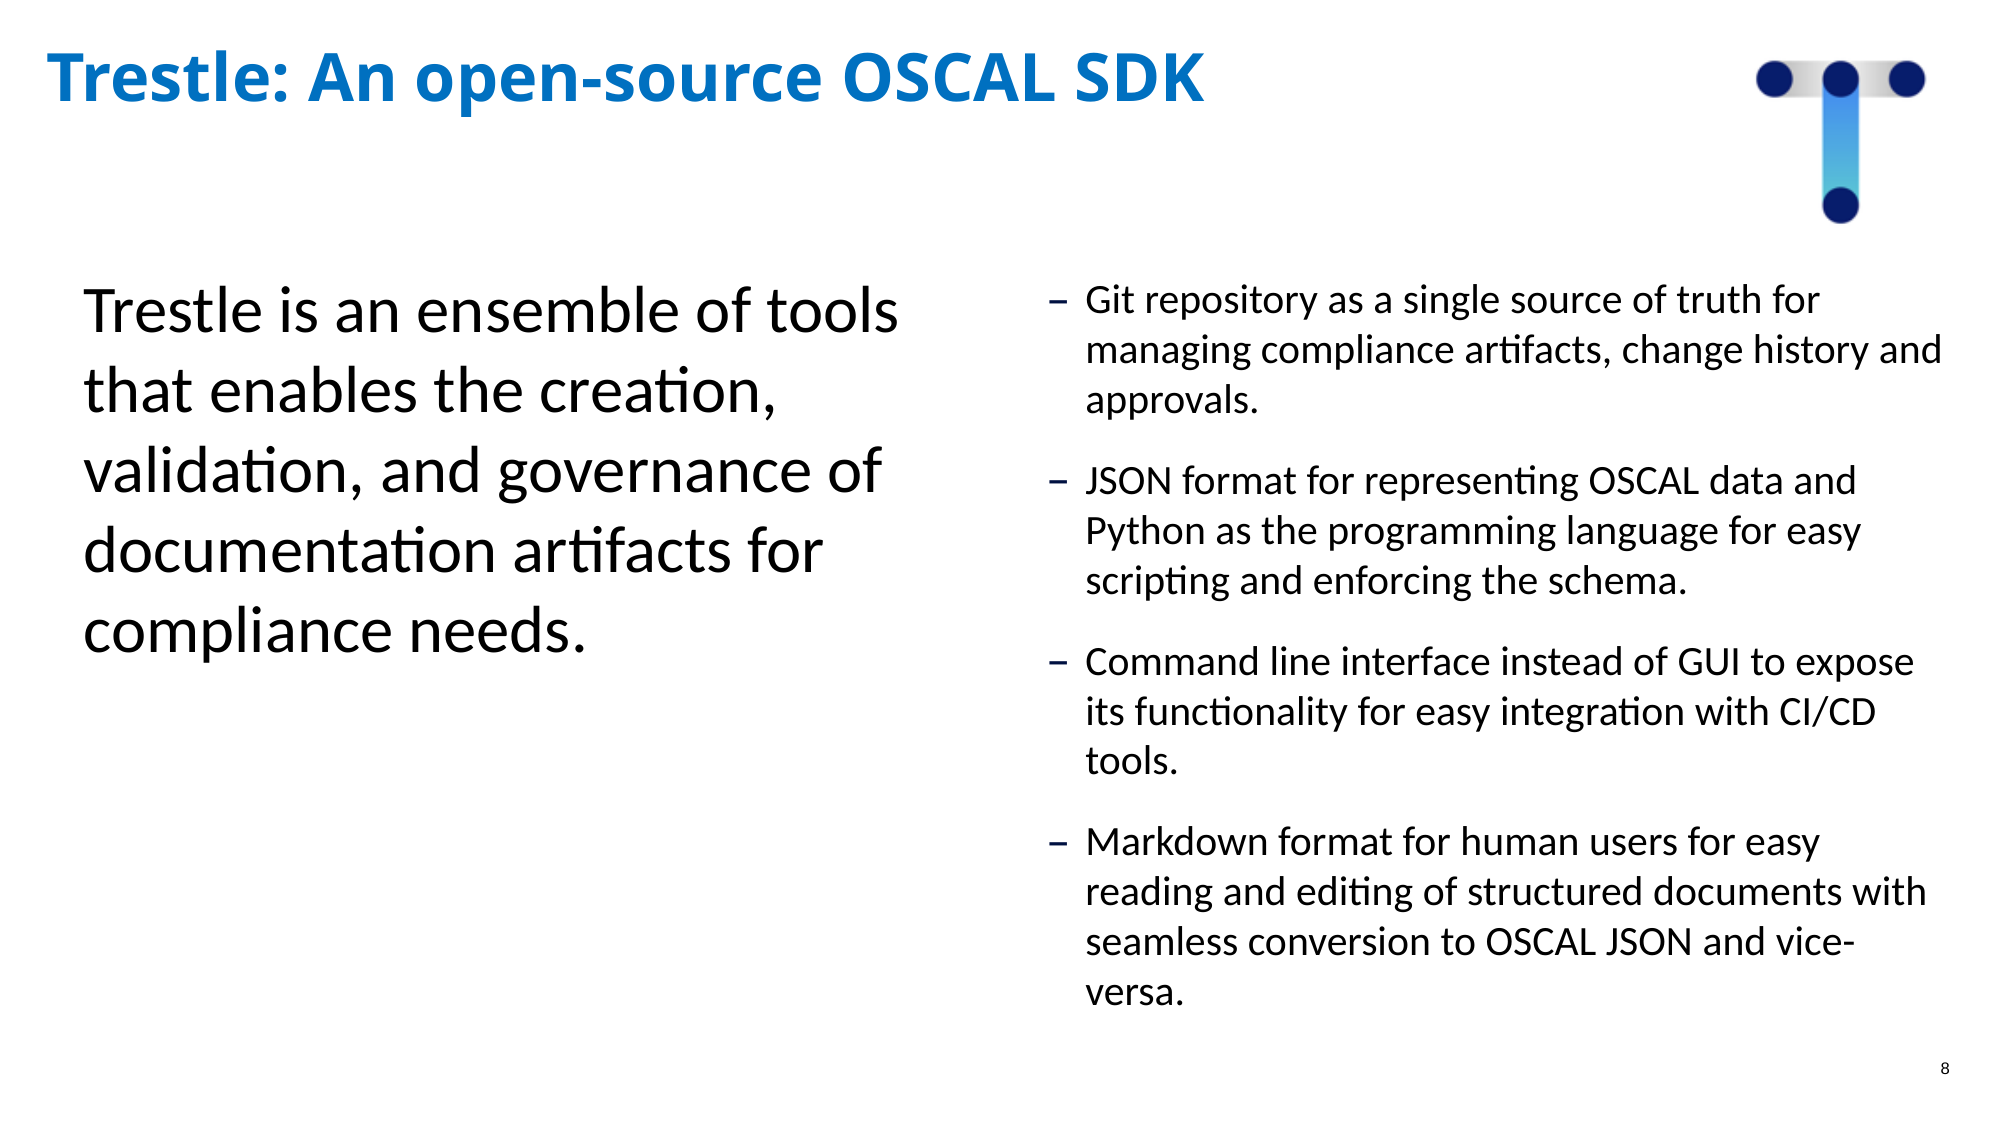

# Trestle: An open-source OSCAL SDK
Trestle is an ensemble of tools that enables the creation, validation, and governance of documentation artifacts for compliance needs.
Git repository as a single source of truth for managing compliance artifacts, change history and approvals.
JSON format for representing OSCAL data and Python as the programming language for easy scripting and enforcing the schema.
Command line interface instead of GUI to expose its functionality for easy integration with CI/CD tools.
Markdown format for human users for easy reading and editing of structured documents with seamless conversion to OSCAL JSON and vice-versa.